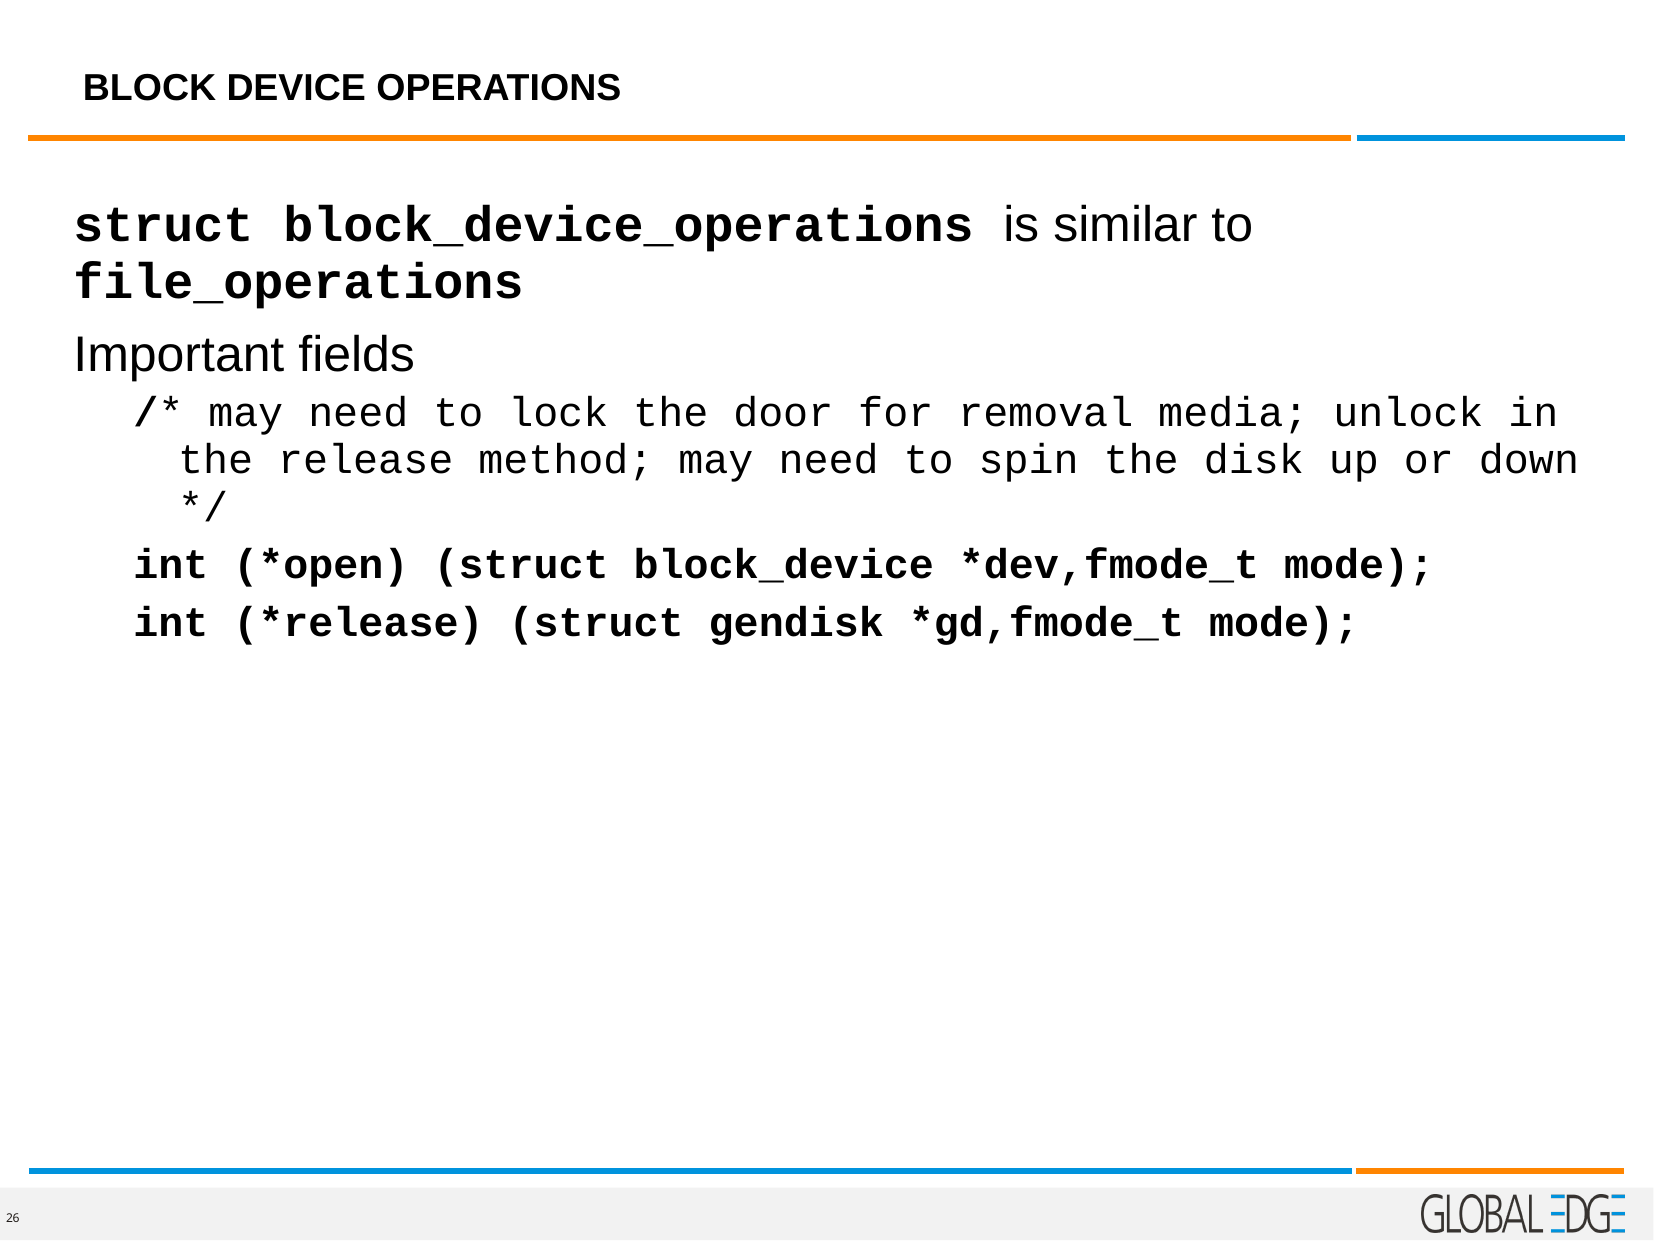

BLOCK DEVICE OPERATIONS
struct block_device_operations is similar to file_operations
Important fields
/* may need to lock the door for removal media; unlock in the release method; may need to spin the disk up or down */
int (*open) (struct block_device *dev,fmode_t mode);
int (*release) (struct gendisk *gd,fmode_t mode);